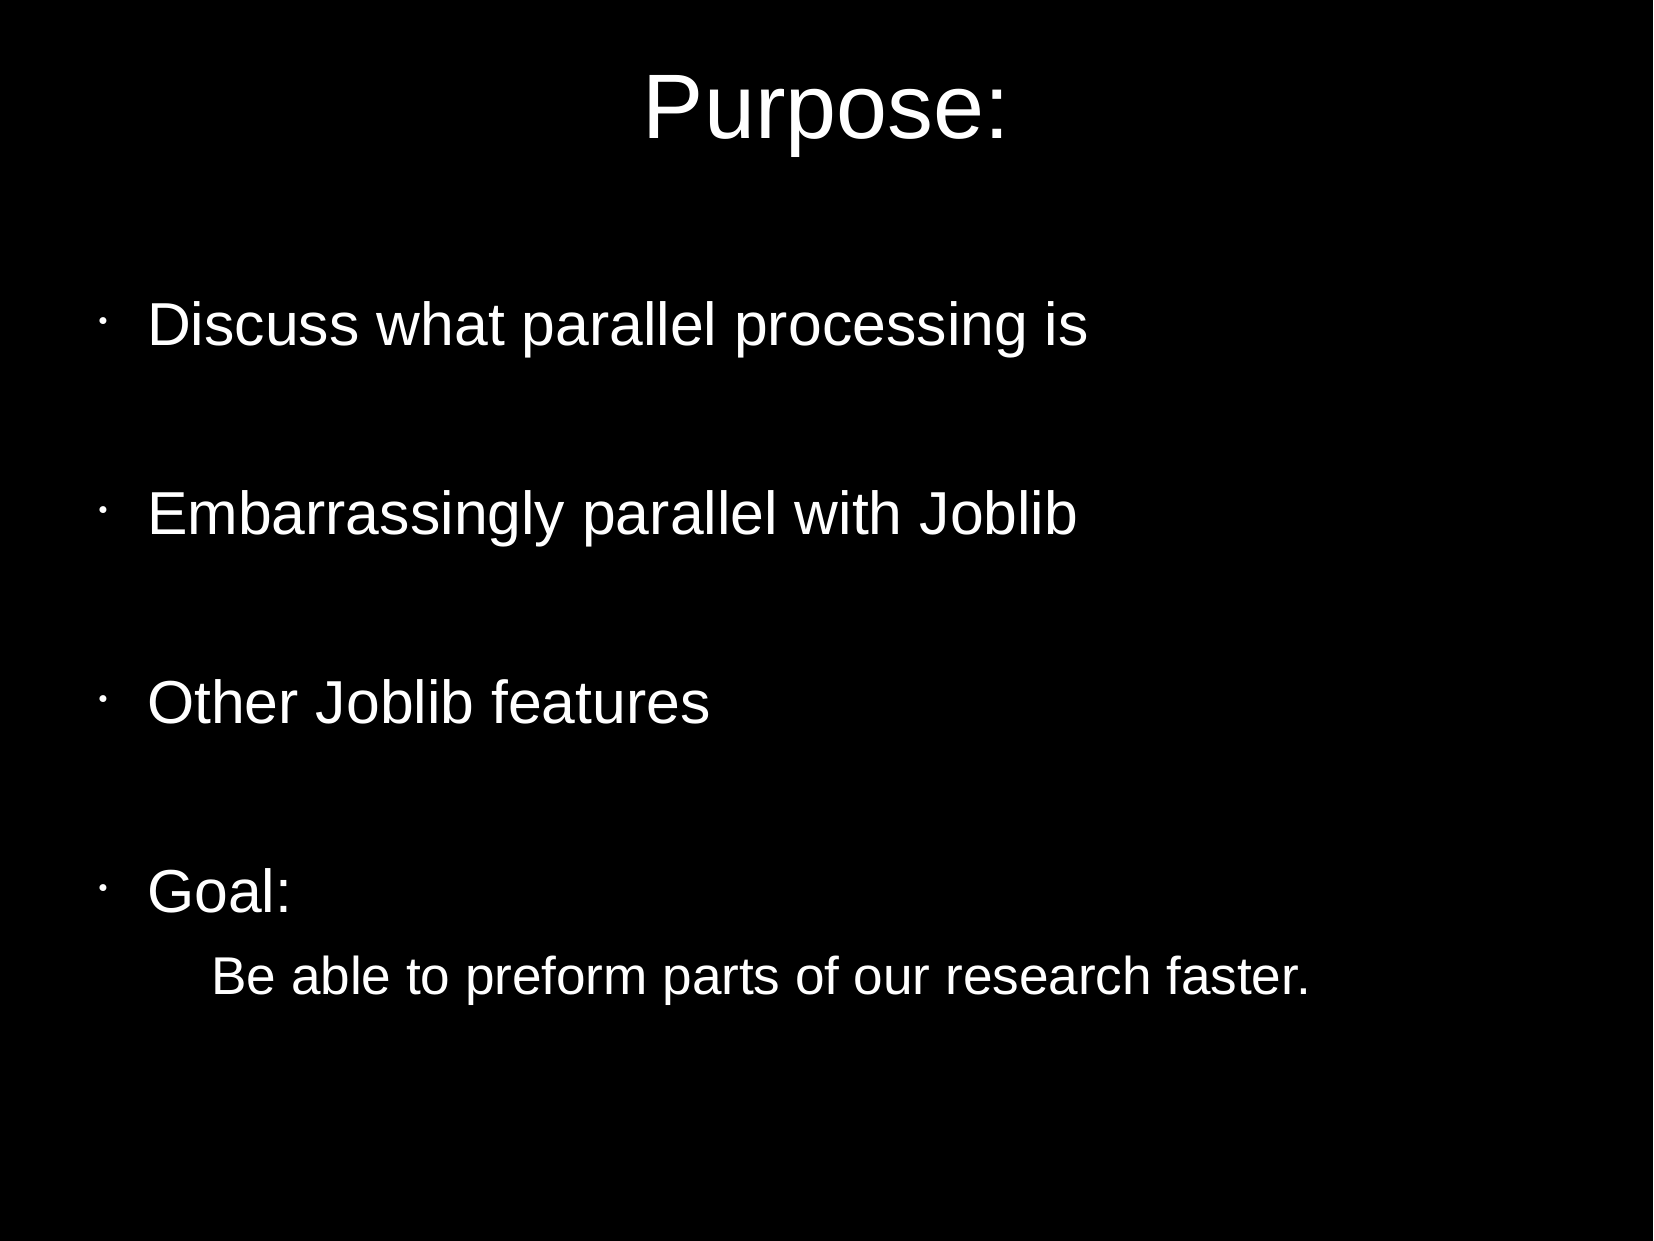

# Purpose:
Discuss what parallel processing is
Embarrassingly parallel with Joblib
Other Joblib features
Goal:
Be able to preform parts of our research faster.